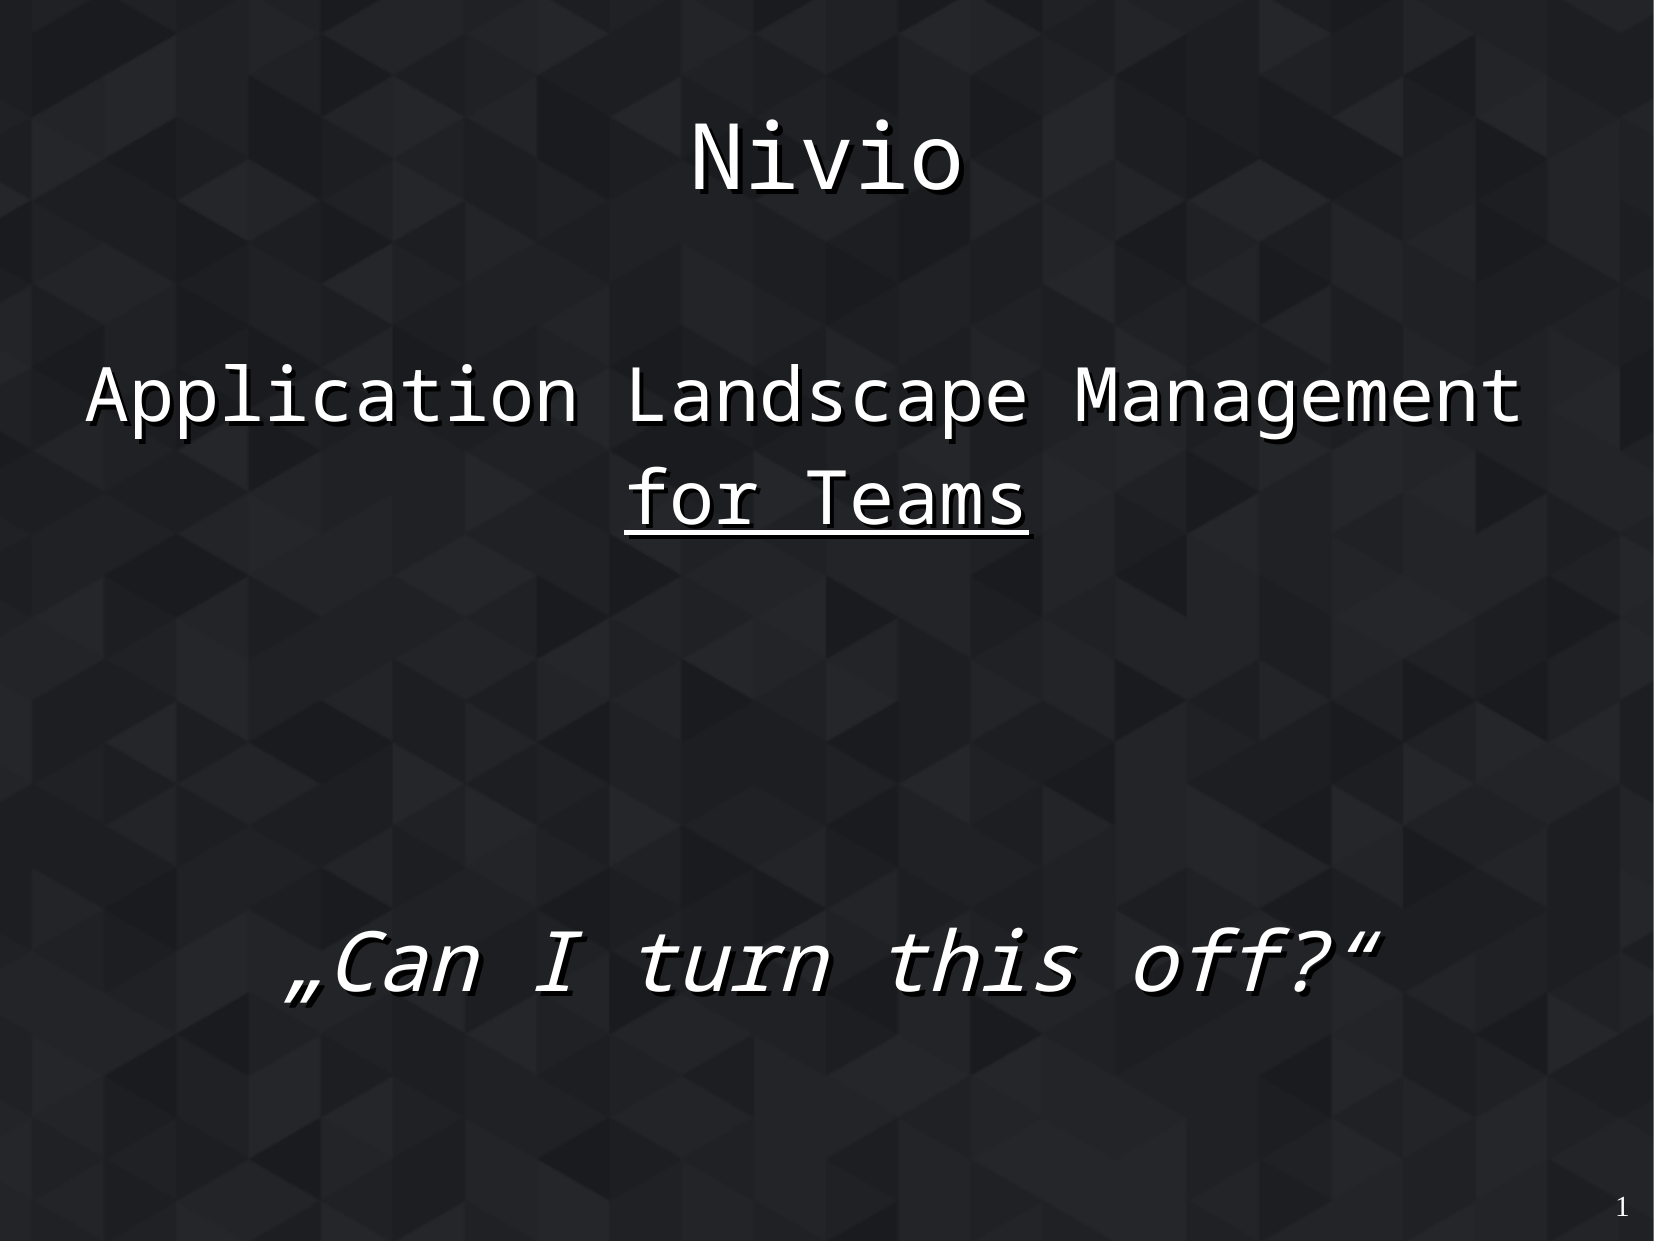

# Nivio Application Landscape Management for Teams
„Can I turn this off?“
1